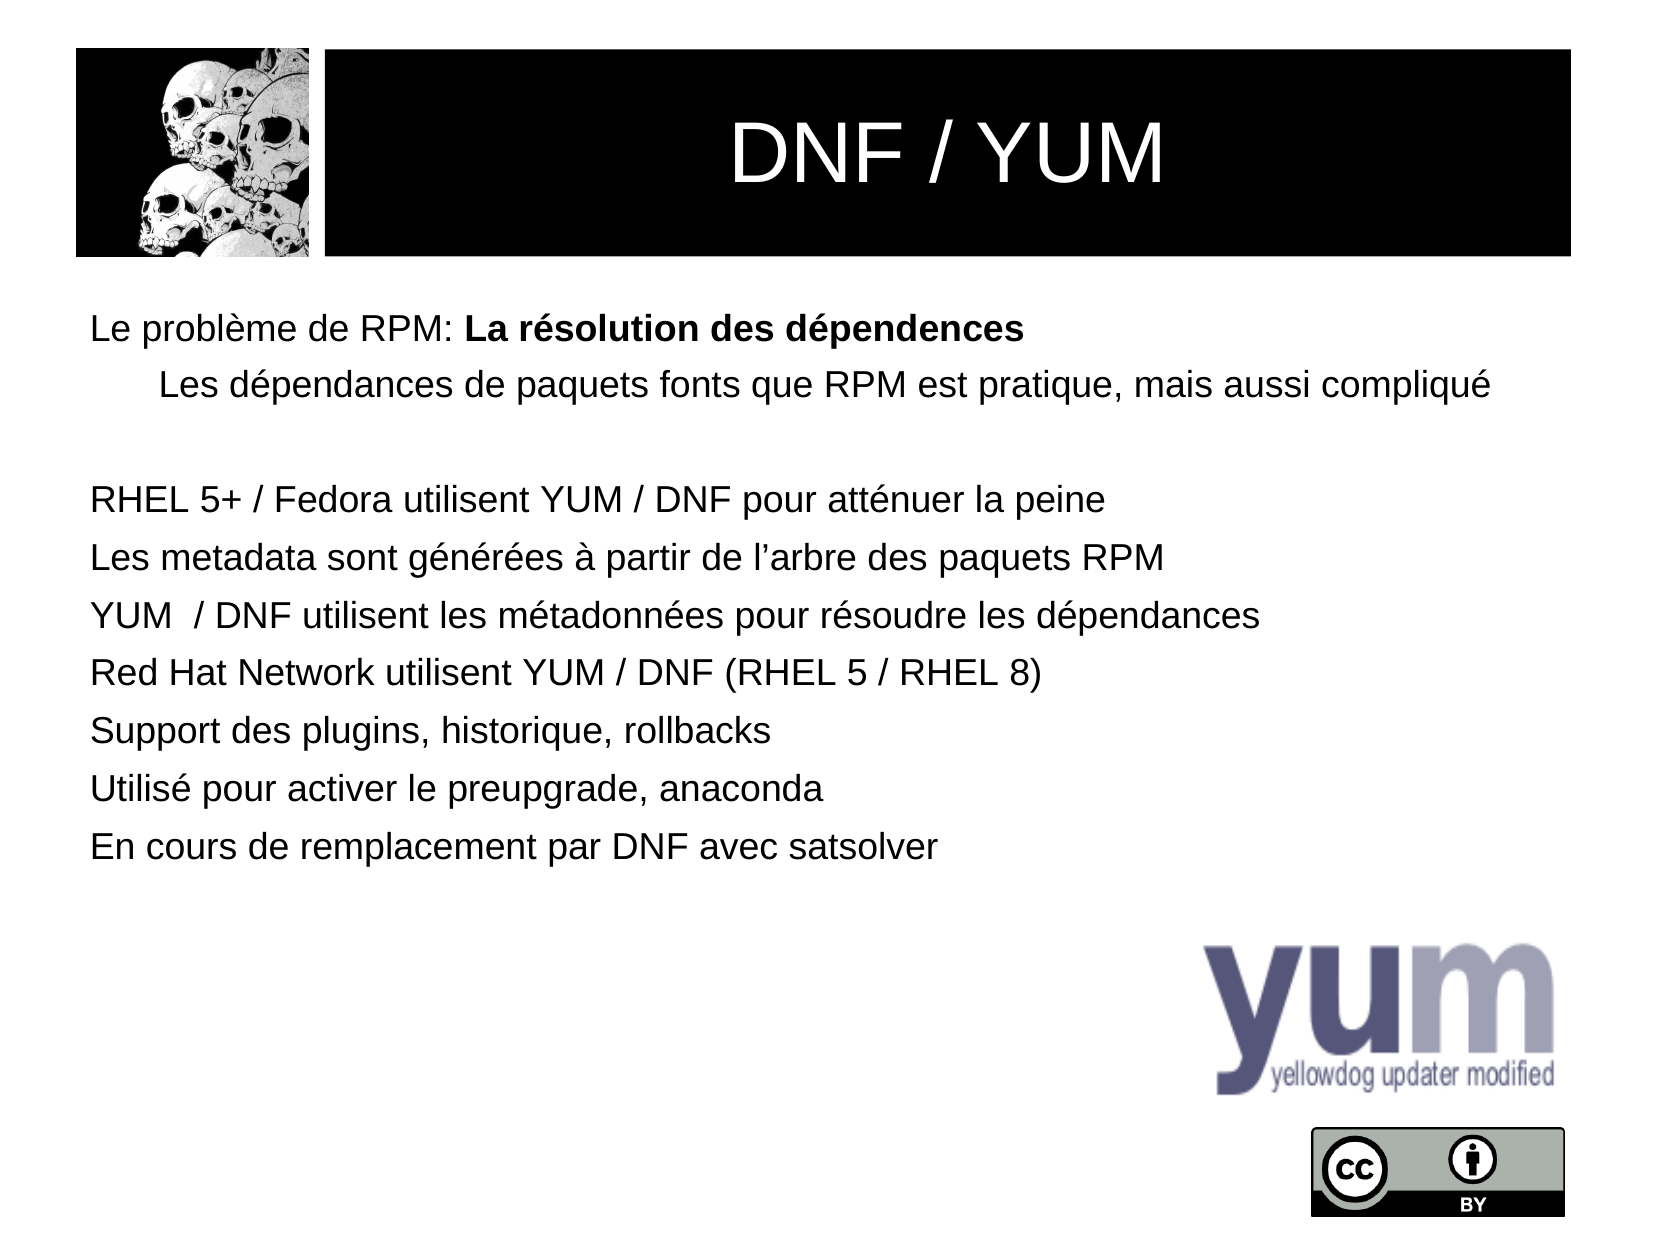

# DNF / YUM
Le problème de RPM: La résolution des dépendences
	Les dépendances de paquets fonts que RPM est pratique, mais aussi compliqué
RHEL 5+ / Fedora utilisent YUM / DNF pour atténuer la peine
Les metadata sont générées à partir de l’arbre des paquets RPM
YUM / DNF utilisent les métadonnées pour résoudre les dépendances
Red Hat Network utilisent YUM / DNF (RHEL 5 / RHEL 8)
Support des plugins, historique, rollbacks
Utilisé pour activer le preupgrade, anaconda
En cours de remplacement par DNF avec satsolver